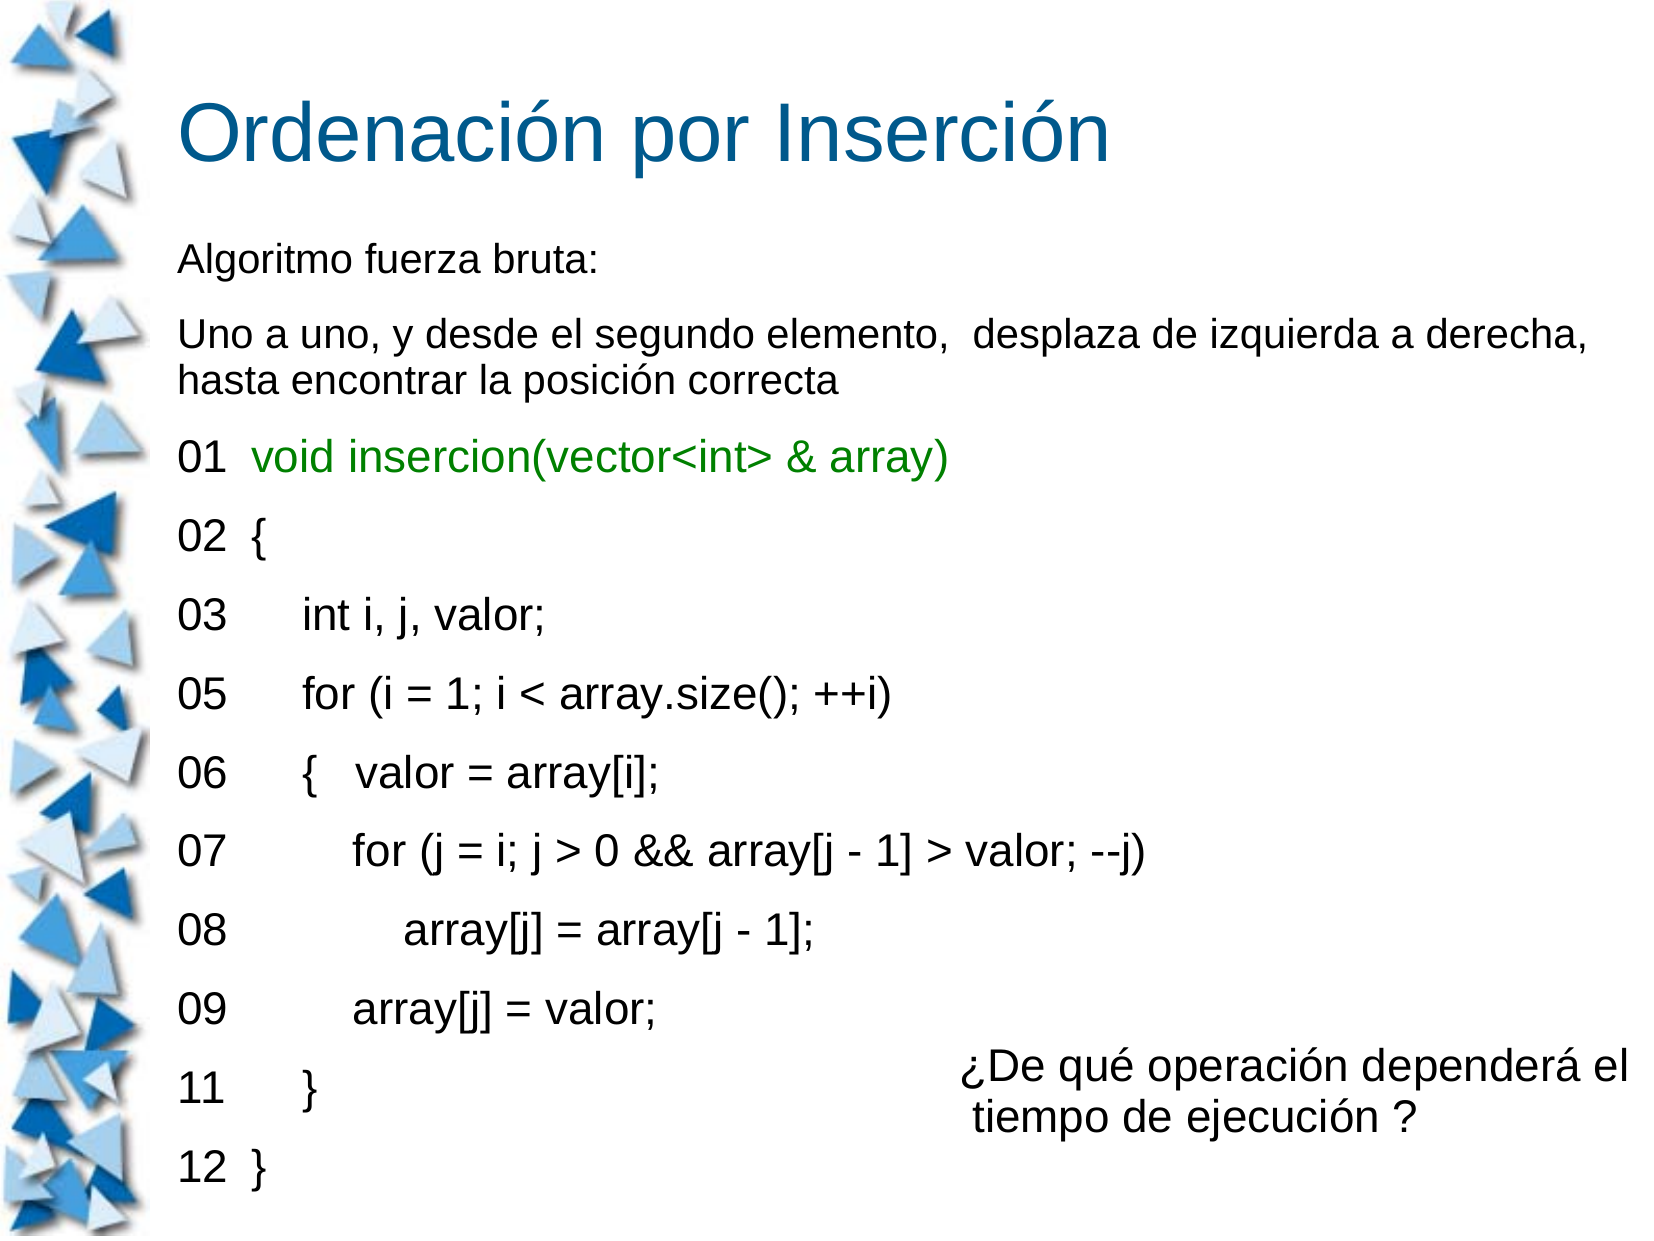

# Ordenación por Inserción
Algoritmo fuerza bruta:
Uno a uno, y desde el segundo elemento, desplaza de izquierda a derecha, hasta encontrar la posición correcta
01	void insercion(vector<int> & array)
02	{
03	 int i, j, valor;
05	 for (i = 1; i < array.size(); ++i)
06	 { valor = array[i];
07	 for (j = i; j > 0 && array[j - 1] > valor; --j)
08	 array[j] = array[j - 1];
09	 array[j] = valor;
11	 }
12	}
¿De qué operación dependerá el
 tiempo de ejecución ?